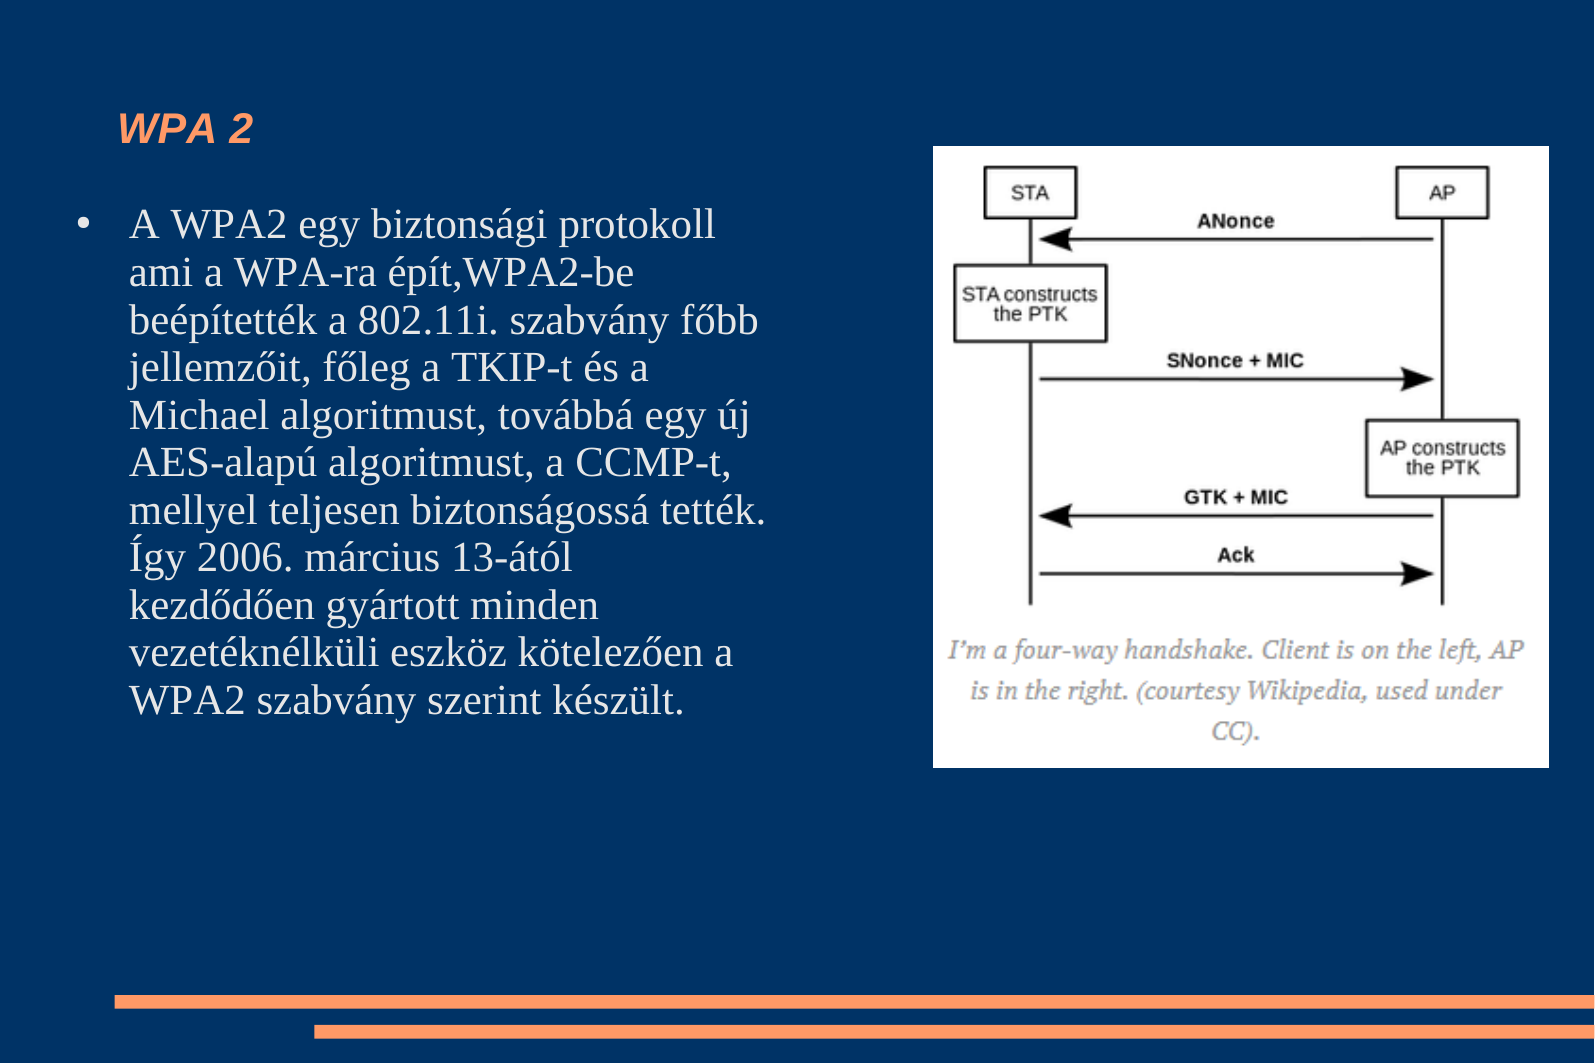

# WPA 2
A WPA2 egy biztonsági protokoll ami a WPA-ra épít,WPA2-be beépítették a 802.11i. szabvány főbb jellemzőit, főleg a TKIP-t és a Michael algoritmust, továbbá egy új AES-alapú algoritmust, a CCMP-t, mellyel teljesen biztonságossá tették. Így 2006. március 13-ától kezdődően gyártott minden vezetéknélküli eszköz kötelezően a WPA2 szabvány szerint készült.